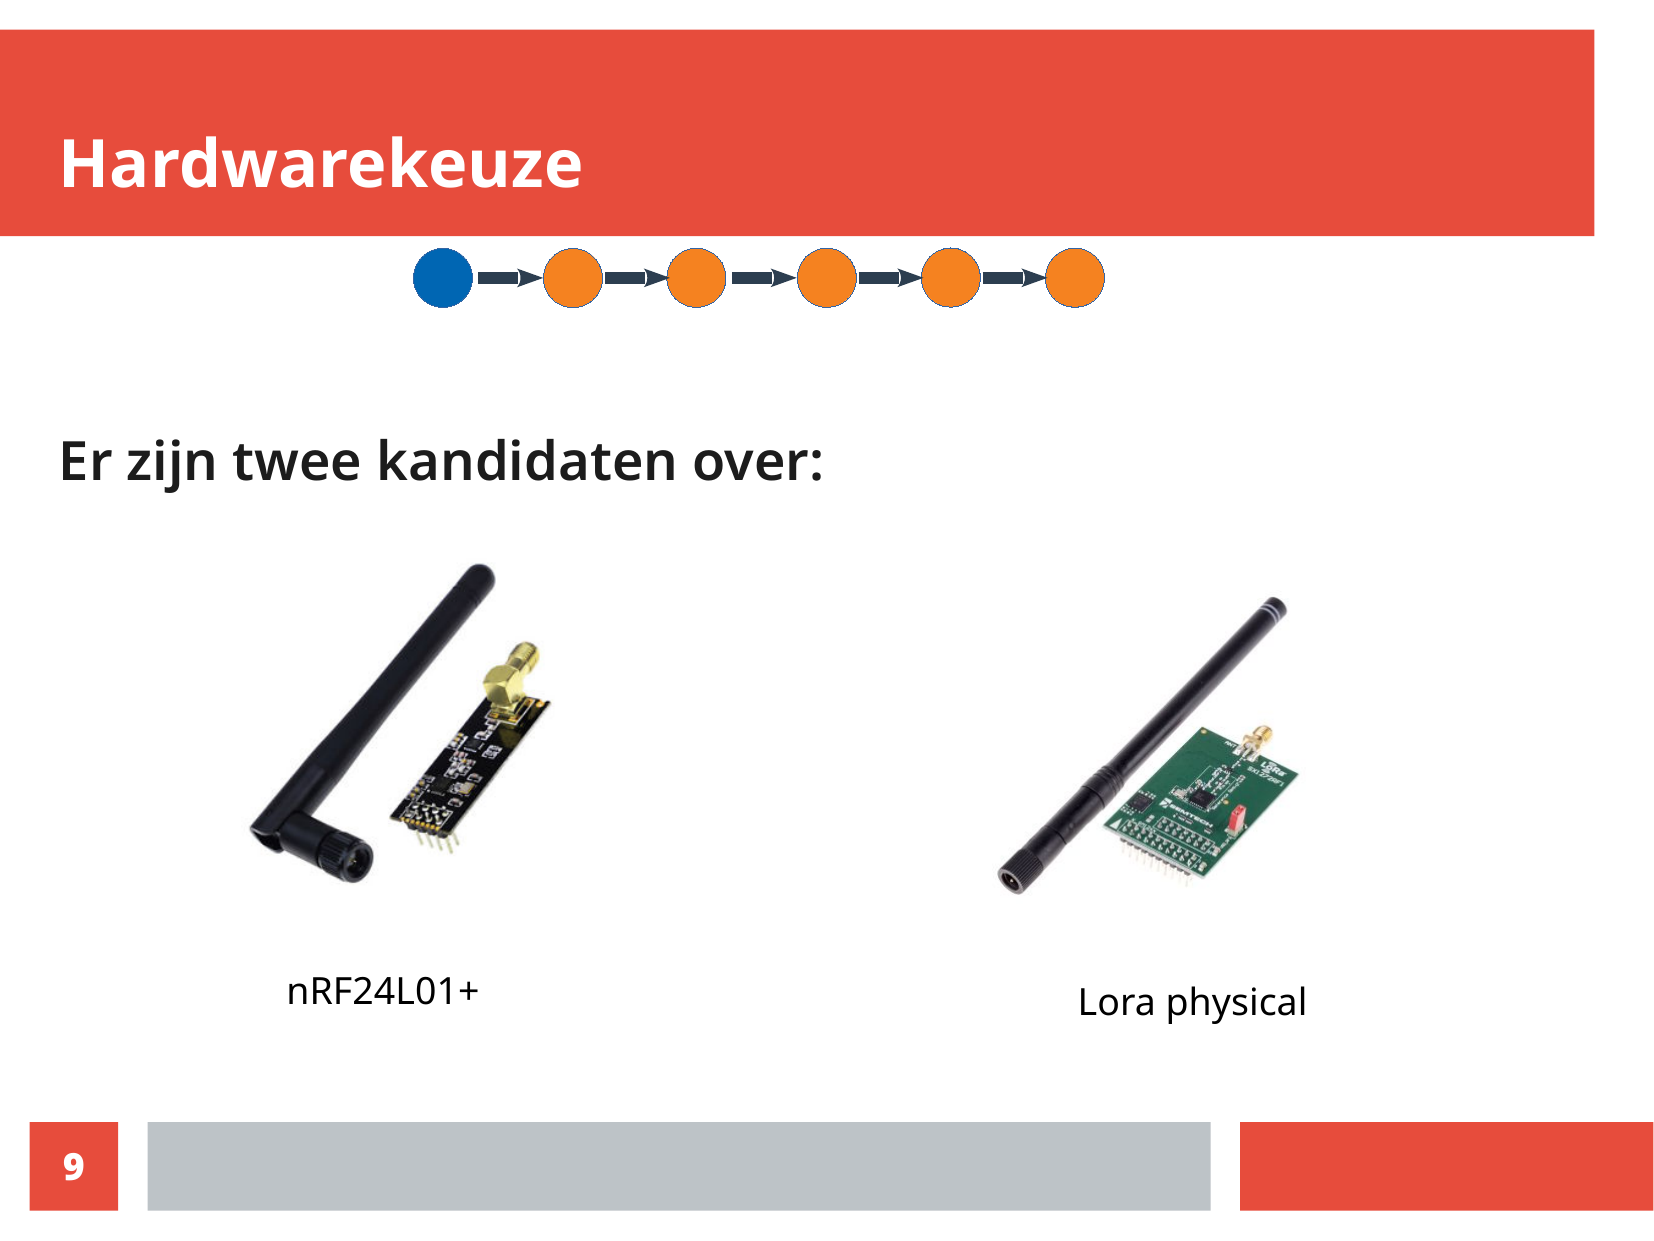

# Hardwarekeuze
Er zijn twee kandidaten over:
nRF24L01+
Lora physical
9